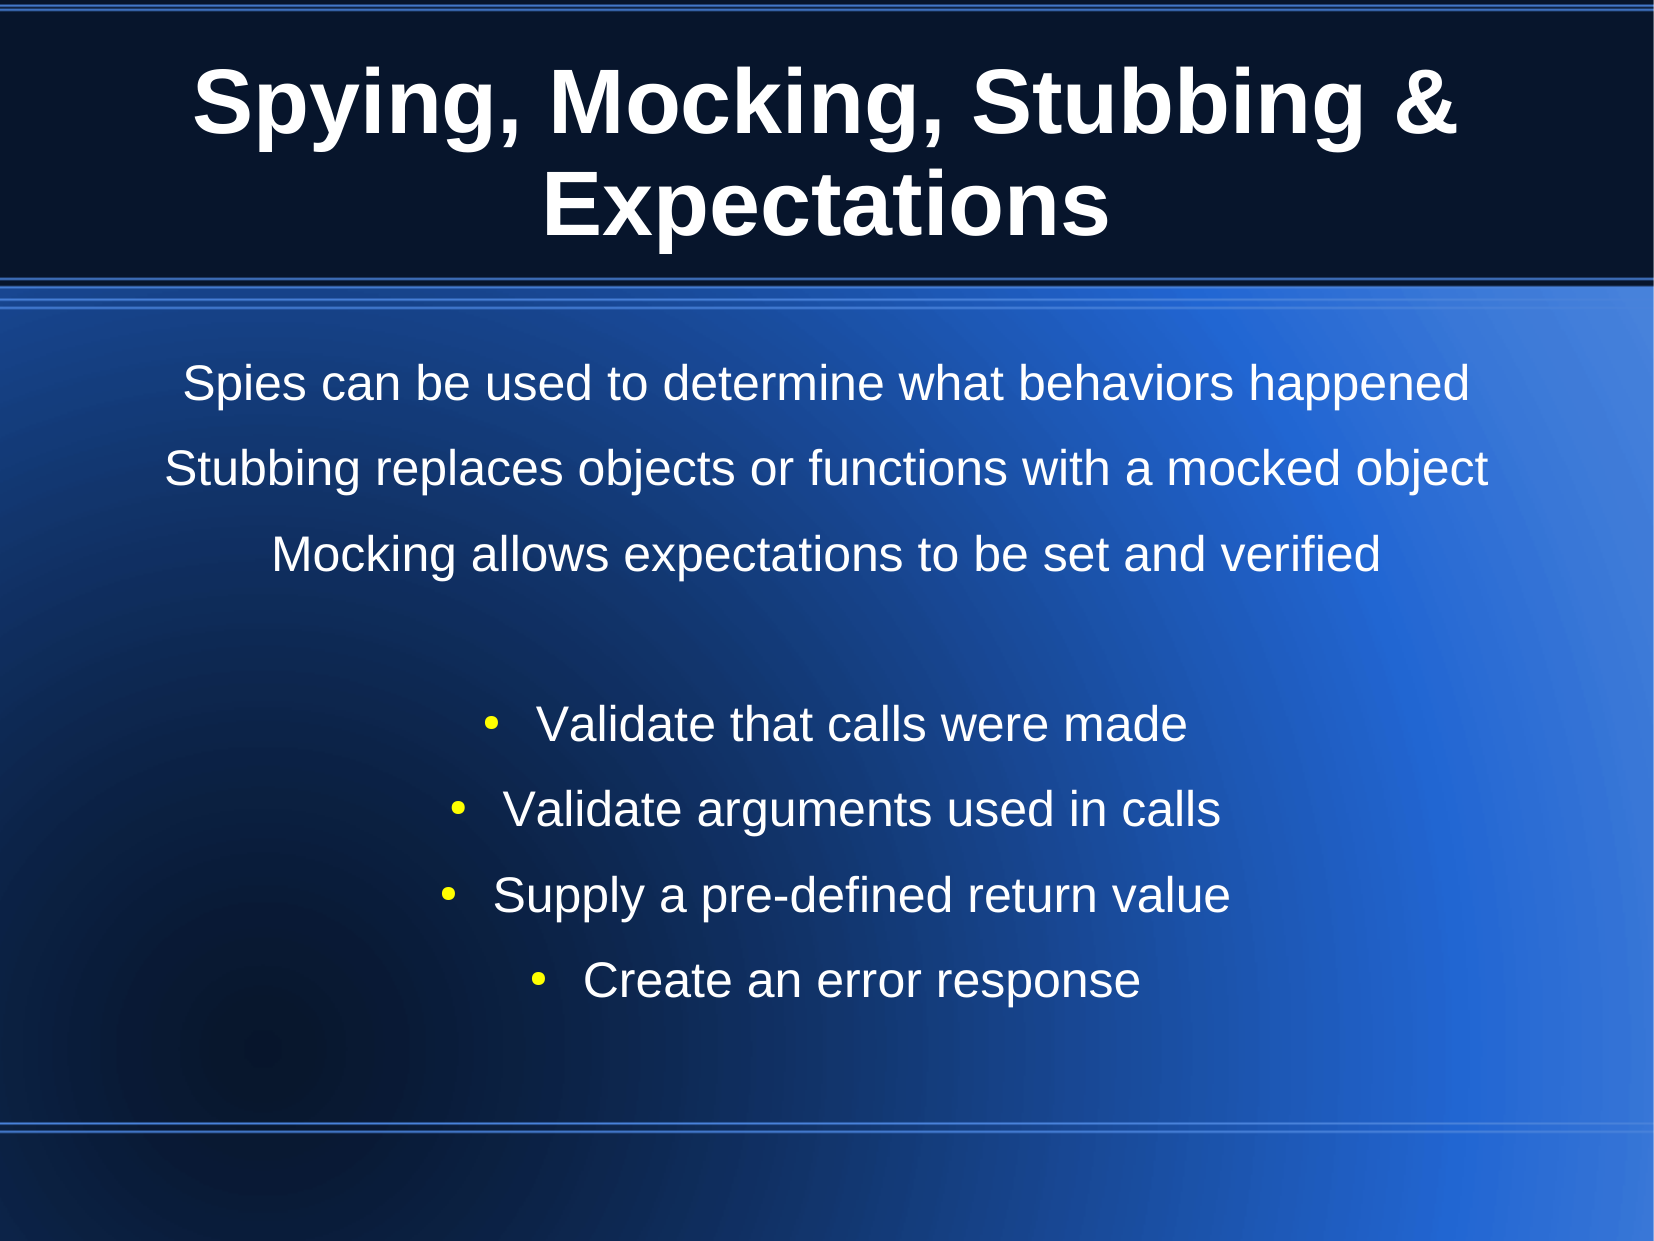

# Spying, Mocking, Stubbing & Expectations
Spies can be used to determine what behaviors happened
Stubbing replaces objects or functions with a mocked object
Mocking allows expectations to be set and verified
Validate that calls were made
Validate arguments used in calls
Supply a pre-defined return value
Create an error response